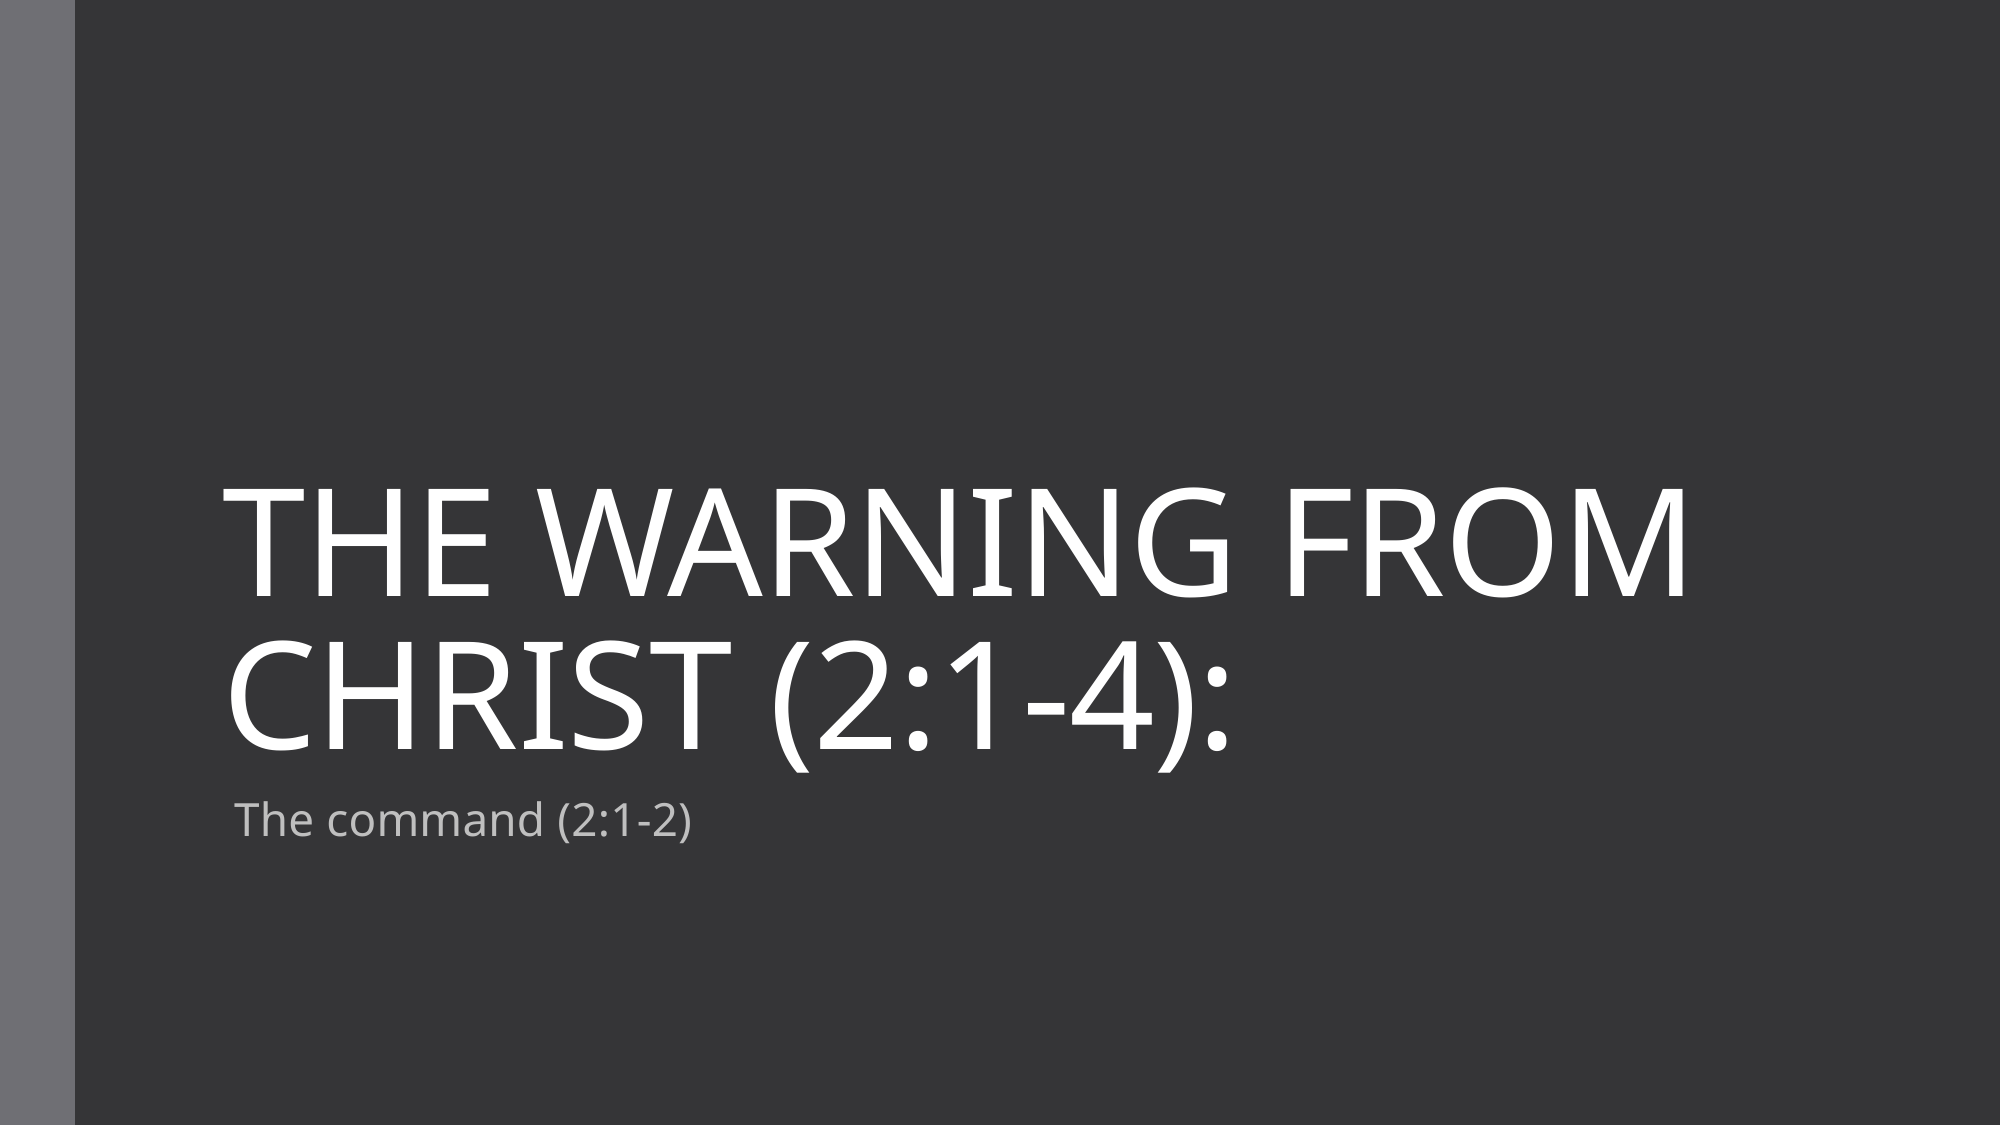

# THE WARNING FROM CHRIST (2:1-4):
 The command (2:1-2)